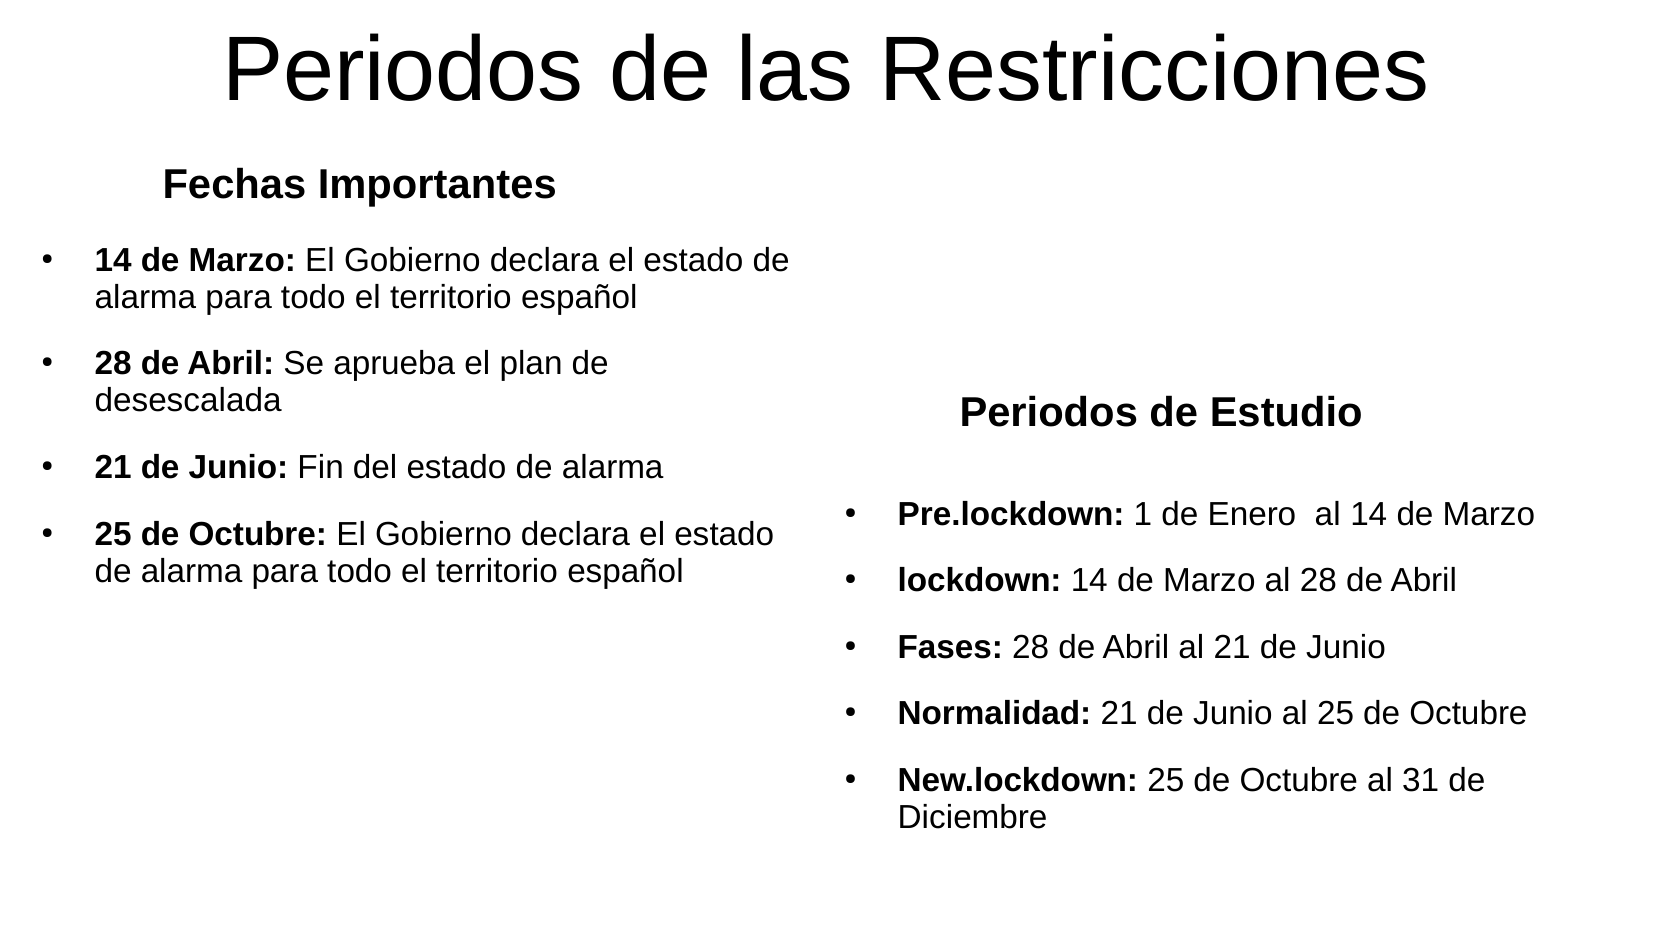

# Periodos de las Restricciones
Fechas Importantes
14 de Marzo: El Gobierno declara el estado de alarma para todo el territorio español
28 de Abril: Se aprueba el plan de desescalada
21 de Junio: Fin del estado de alarma
25 de Octubre: El Gobierno declara el estado de alarma para todo el territorio español
Periodos de Estudio
Pre.lockdown: 1 de Enero al 14 de Marzo
lockdown: 14 de Marzo al 28 de Abril
Fases: 28 de Abril al 21 de Junio
Normalidad: 21 de Junio al 25 de Octubre
New.lockdown: 25 de Octubre al 31 de Diciembre